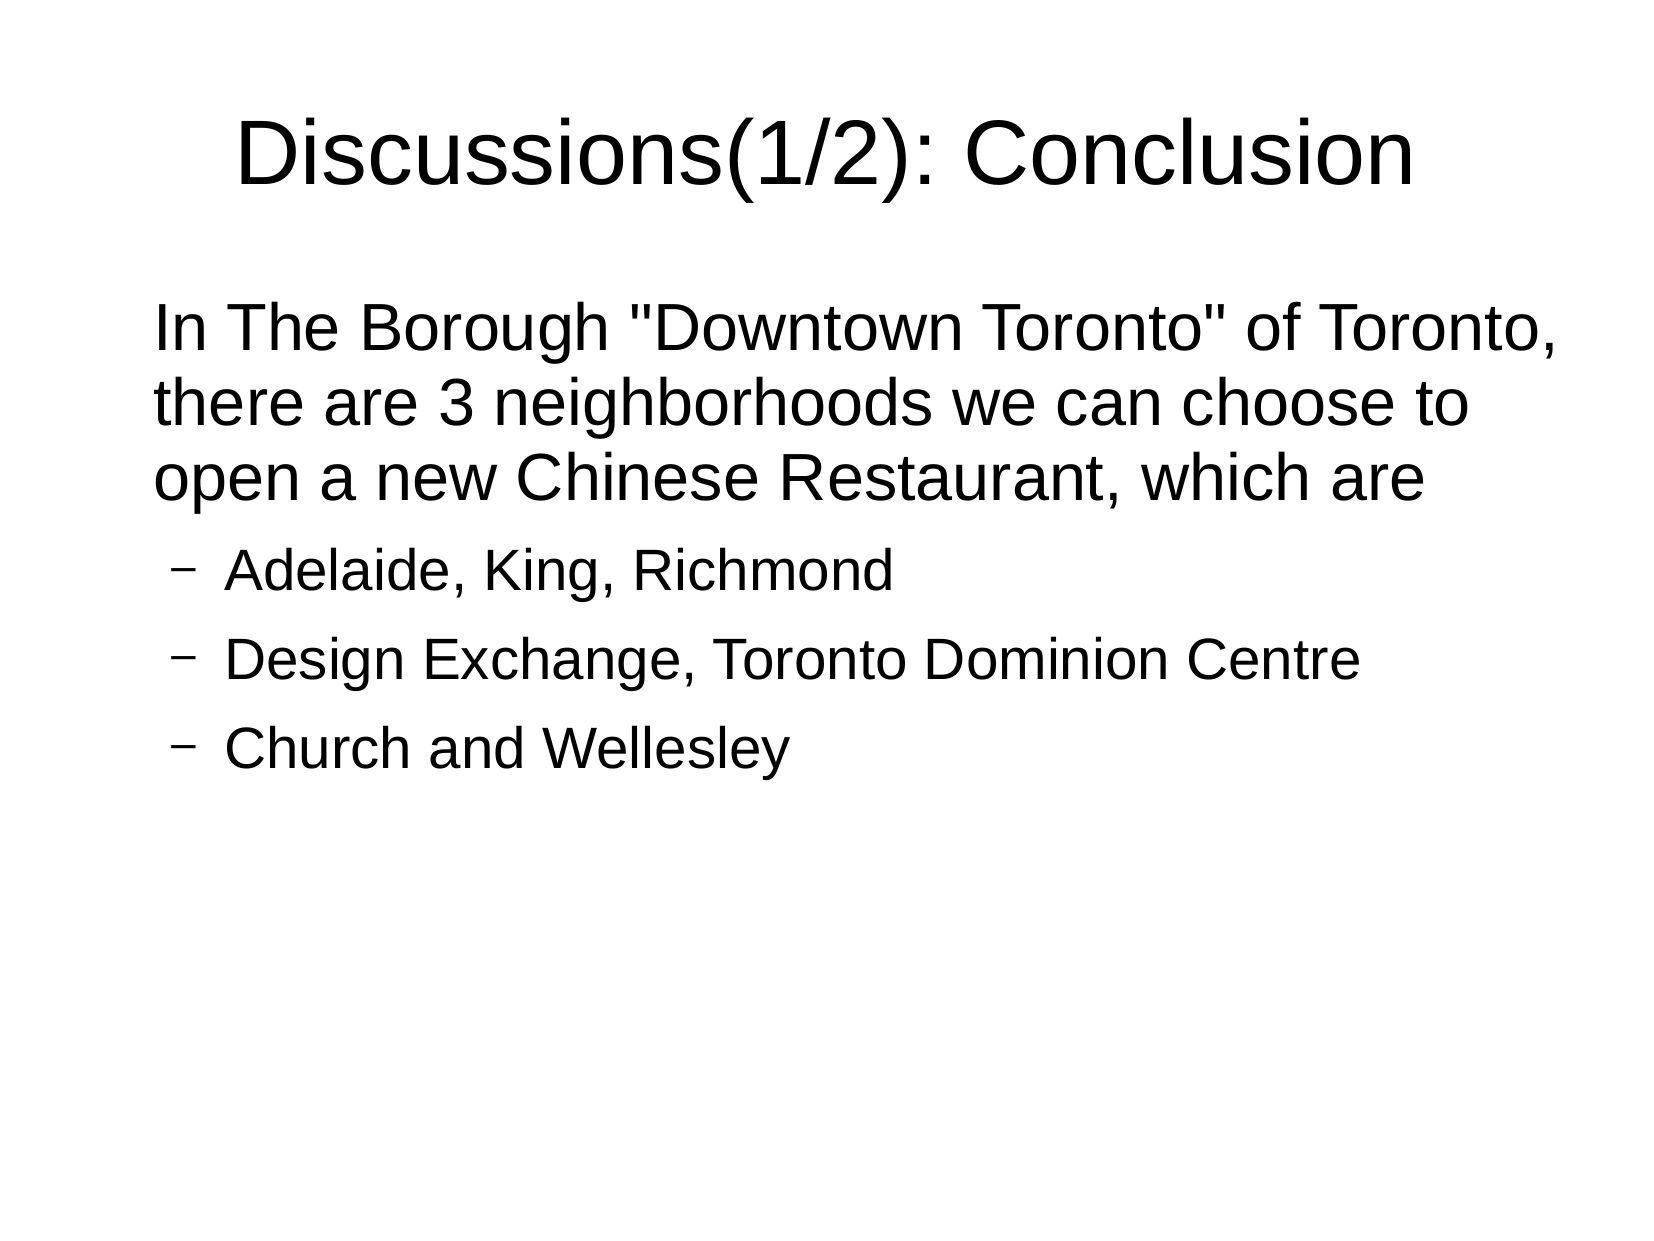

# Discussions(1/2): Conclusion
In The Borough "Downtown Toronto" of Toronto, there are 3 neighborhoods we can choose to open a new Chinese Restaurant, which are
Adelaide, King, Richmond
Design Exchange, Toronto Dominion Centre
Church and Wellesley